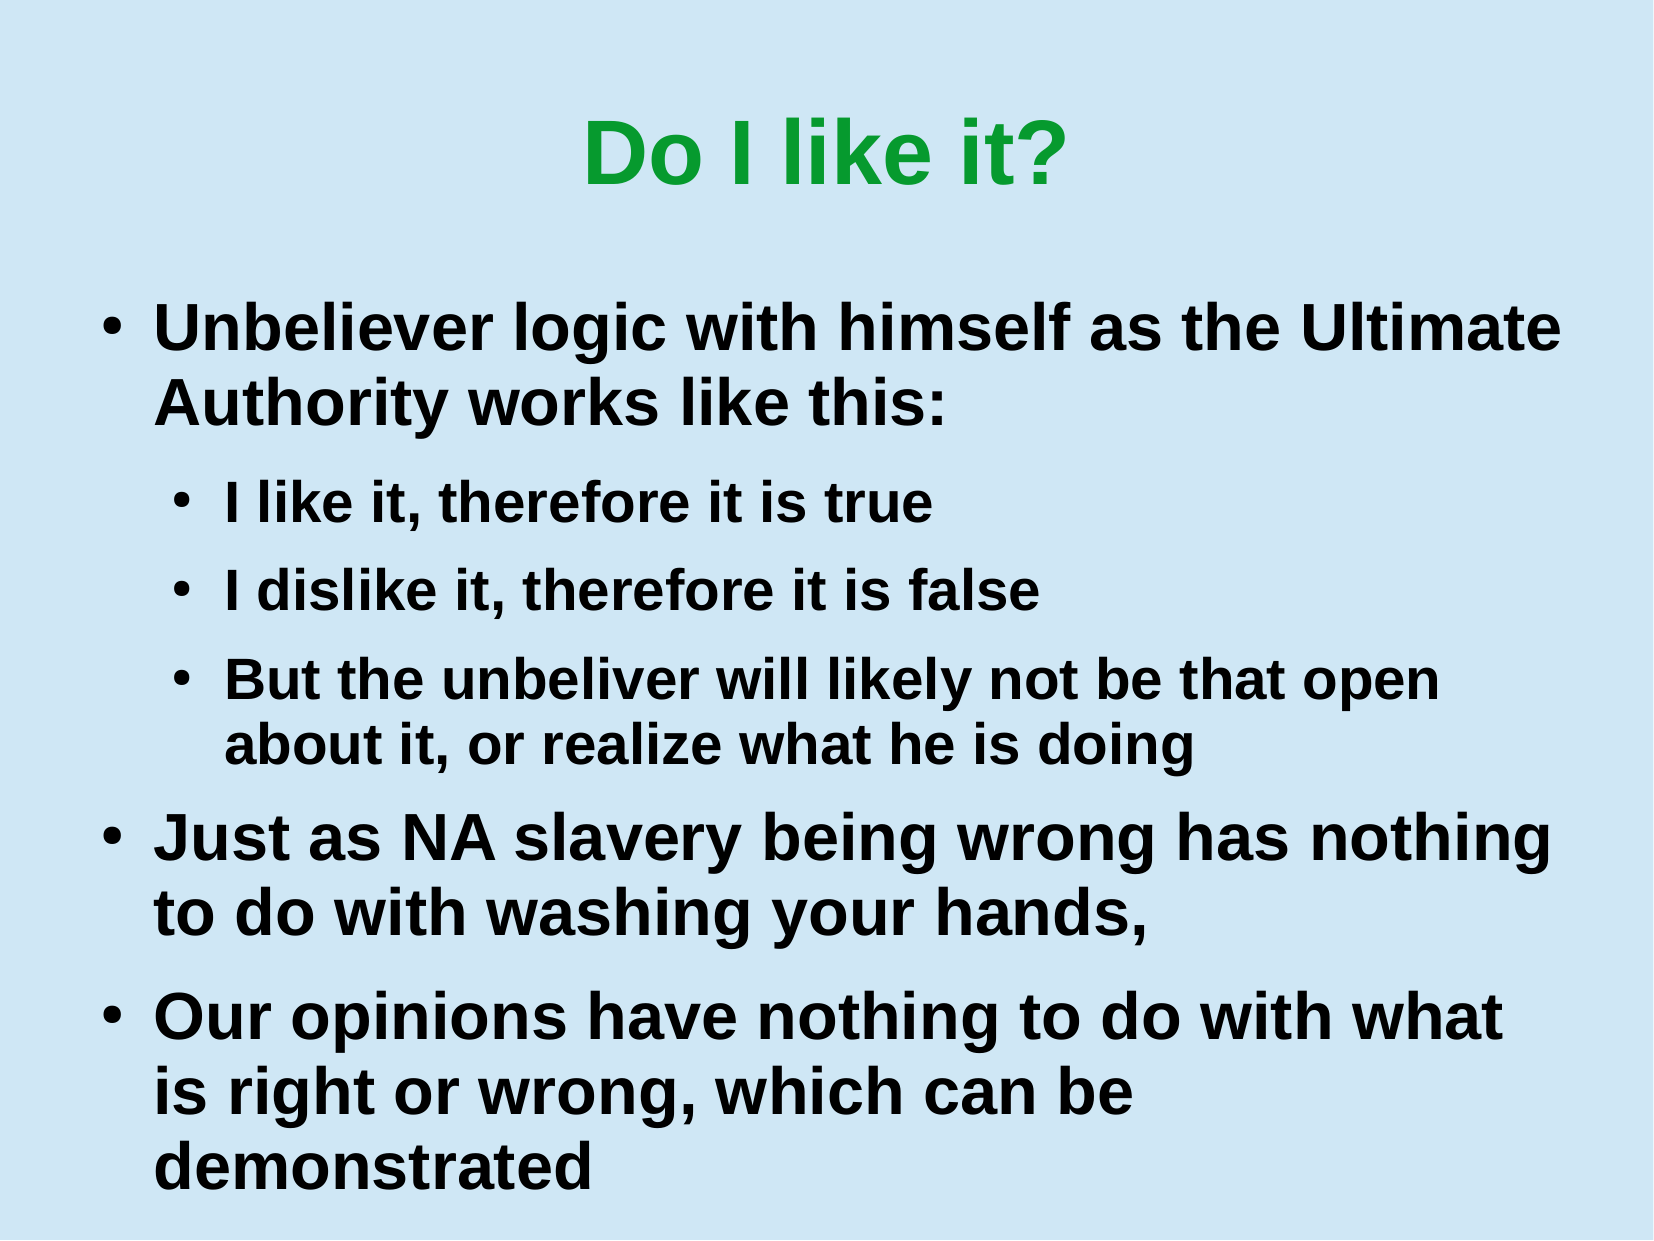

# Do I like it?
Unbeliever logic with himself as the Ultimate Authority works like this:
I like it, therefore it is true
I dislike it, therefore it is false
But the unbeliver will likely not be that open about it, or realize what he is doing
Just as NA slavery being wrong has nothing to do with washing your hands,
Our opinions have nothing to do with what is right or wrong, which can be demonstrated